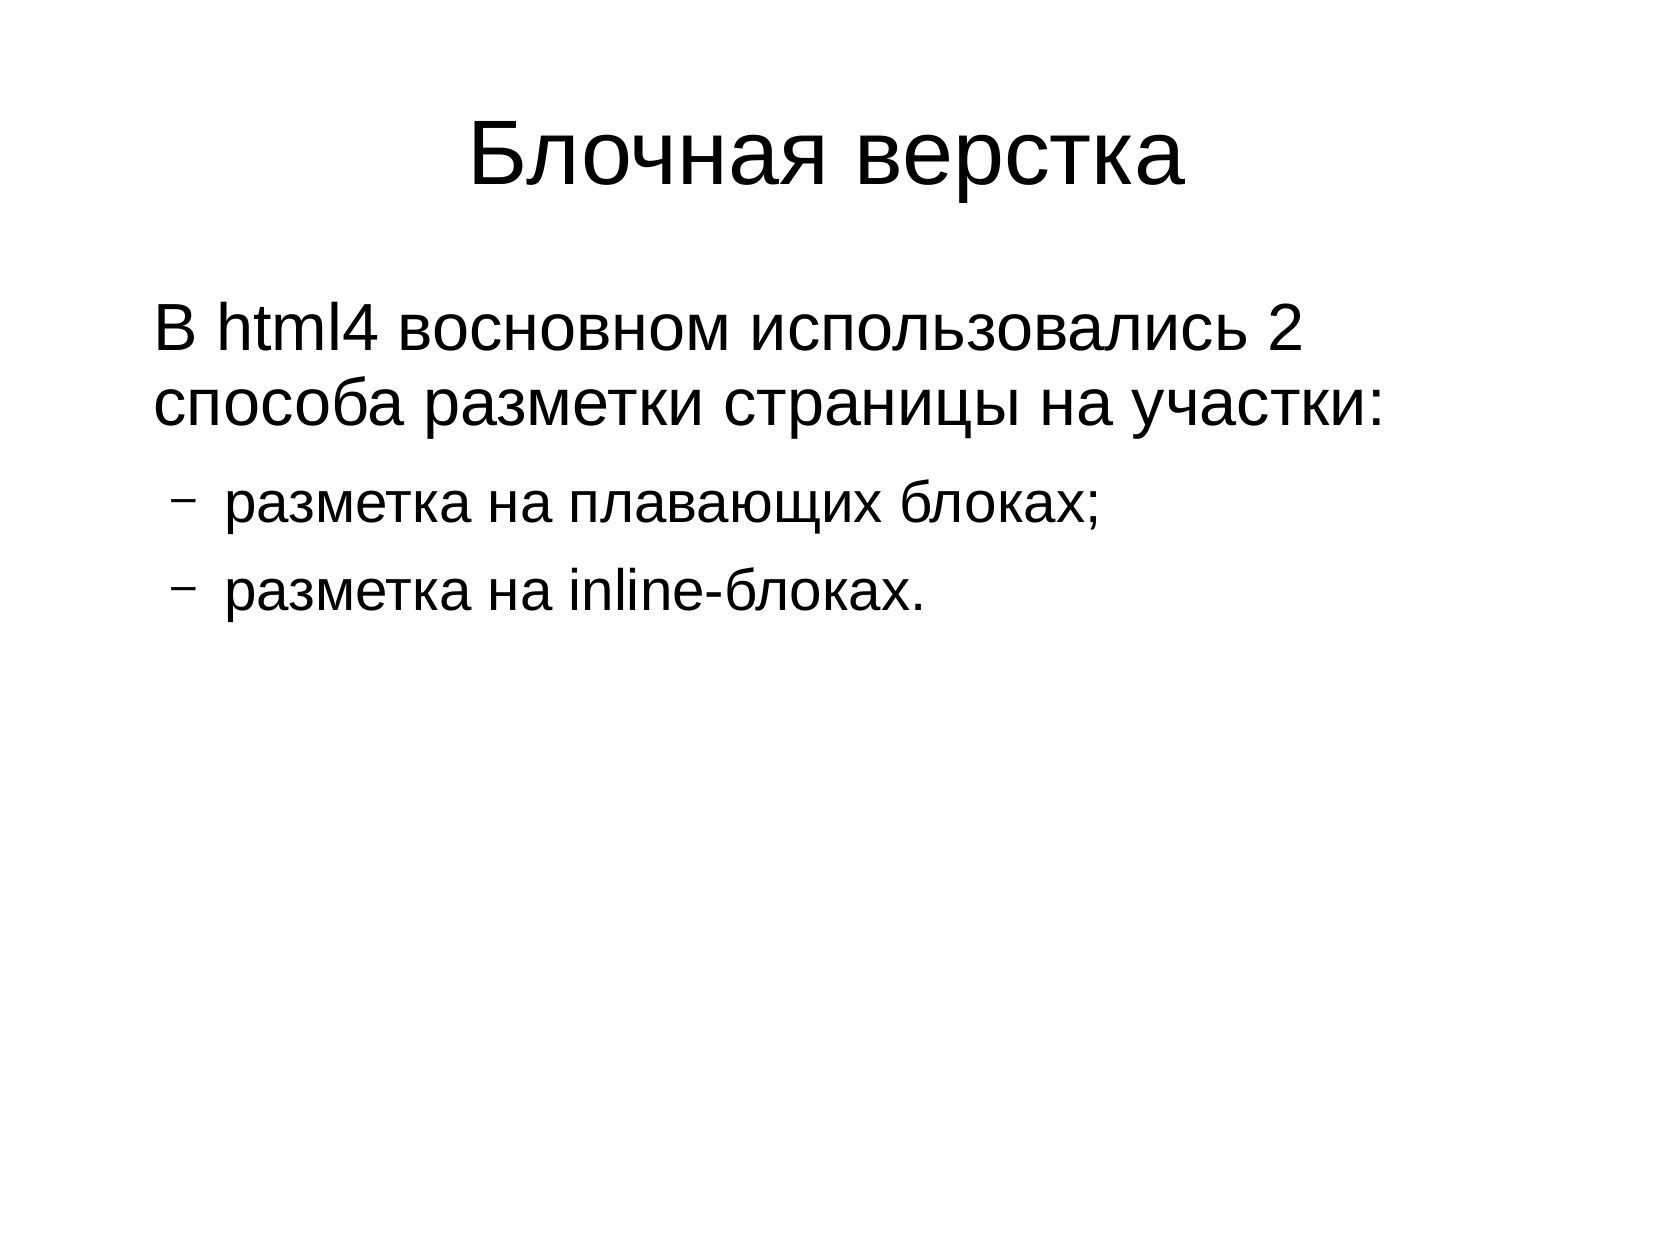

# Блочная верстка
В html4 восновном использовались 2 способа разметки страницы на участки:
разметка на плавающих блоках;
разметка на inline-блоках.